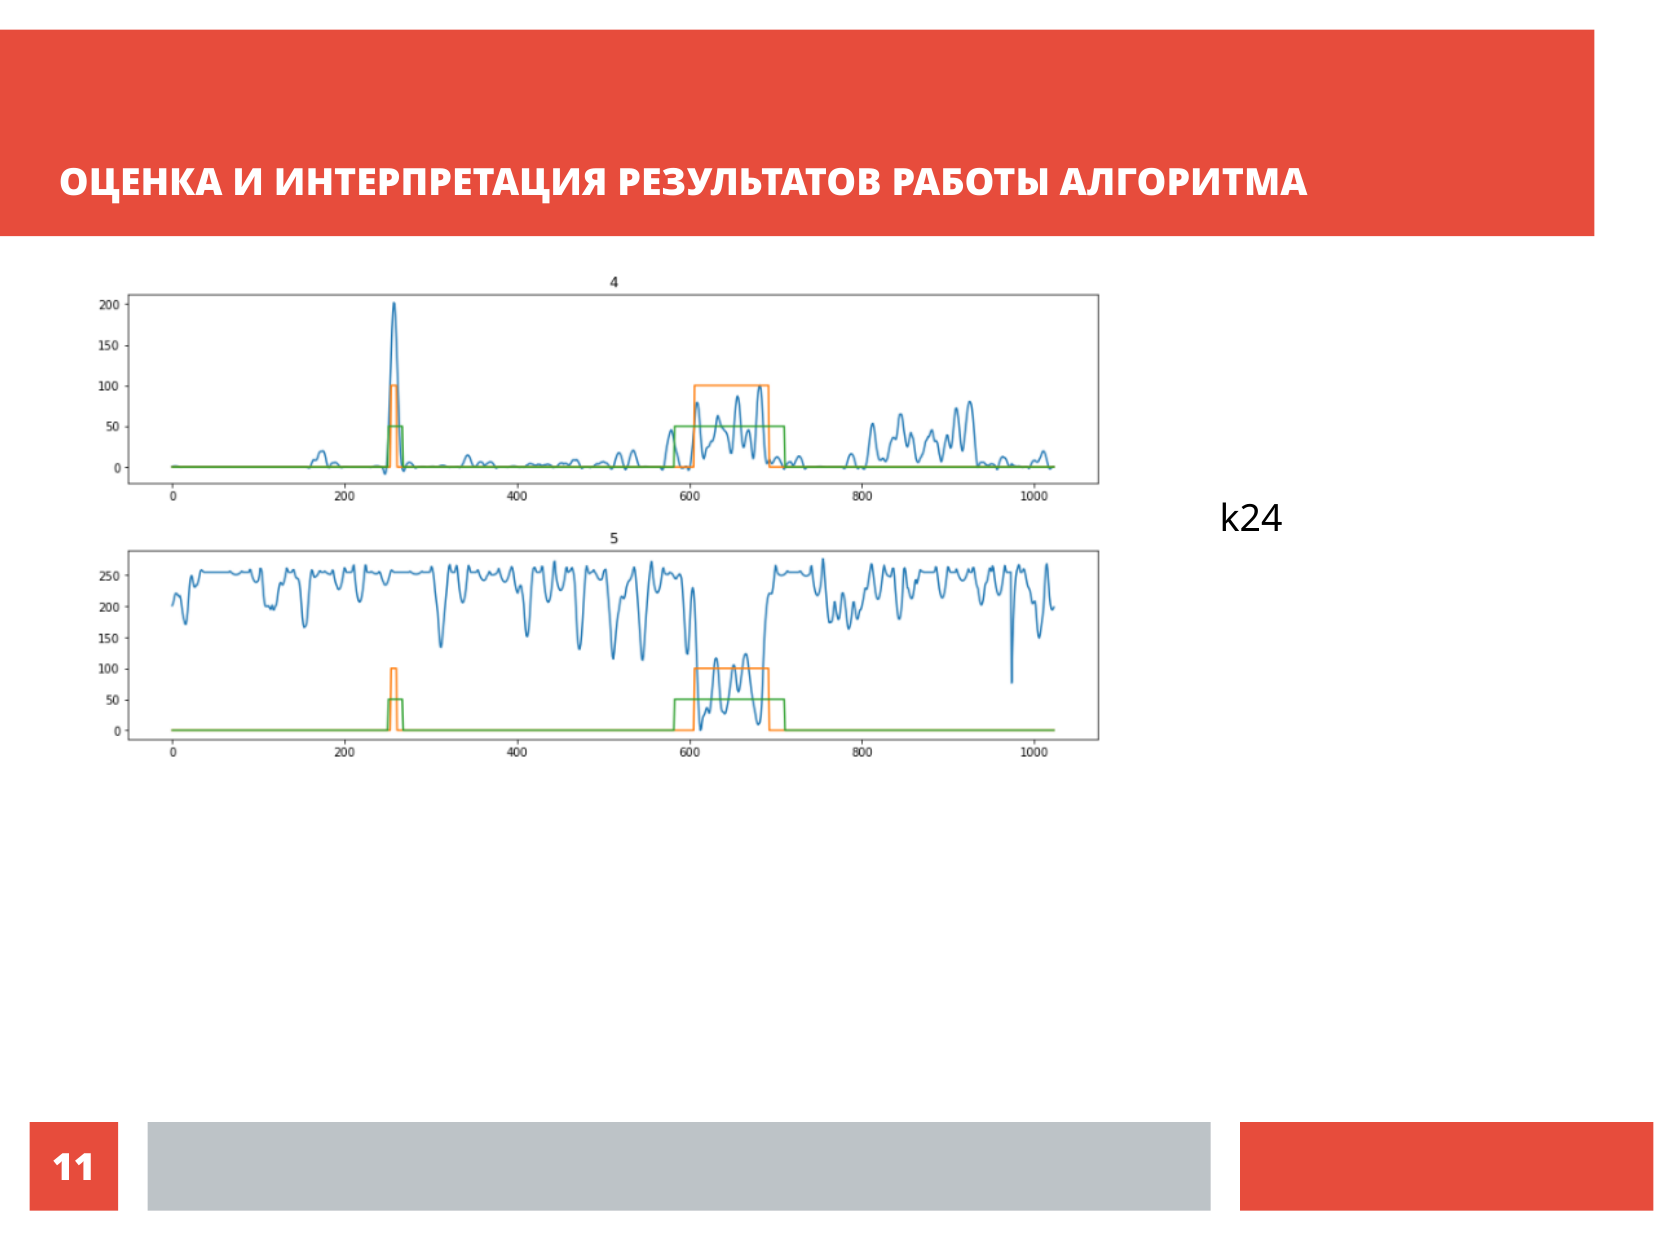

# ОЦЕНКА И ИНТЕРПРЕТАЦИЯ РЕЗУЛЬТАТОВ РАБОТЫ АЛГОРИТМА
k24
11